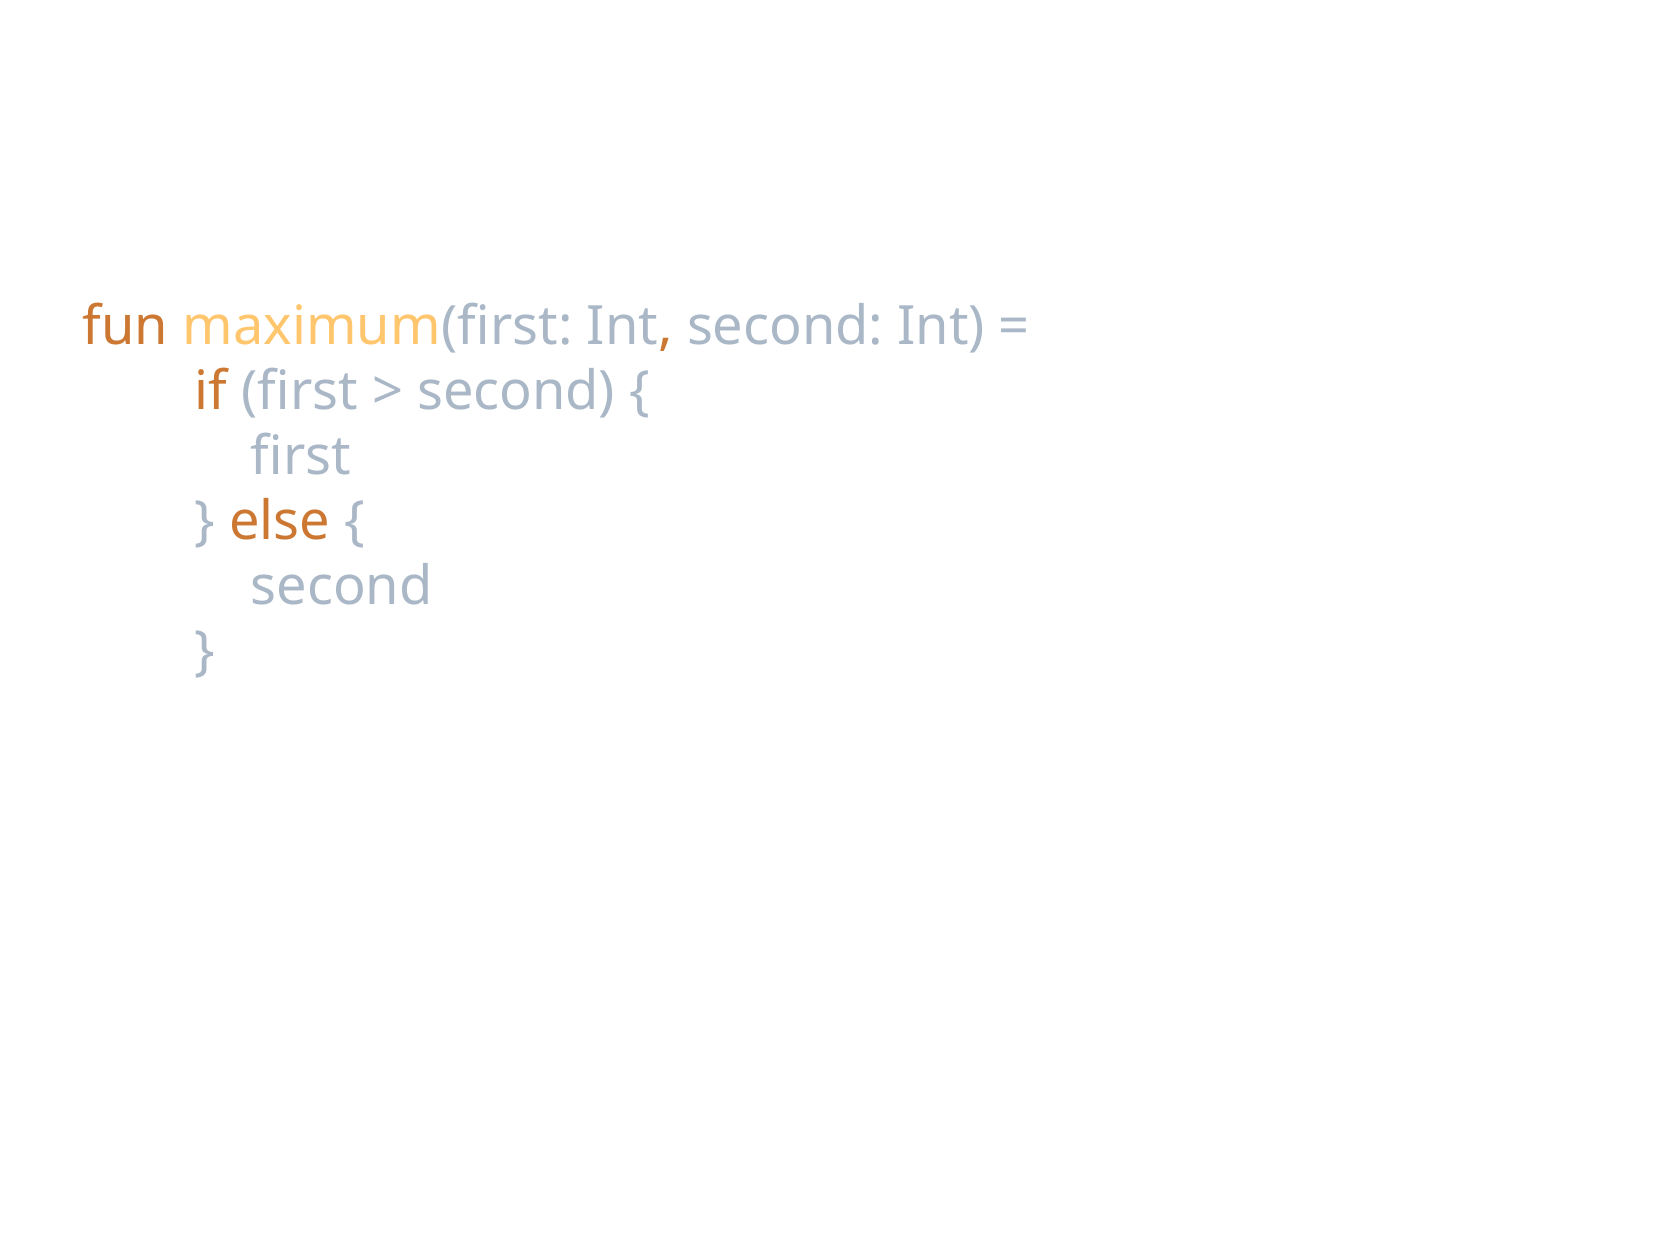

Functions – concise-er!
fun maximum(first: Int, second: Int) =
 if (first > second) {
 first
 } else {
 second
 }